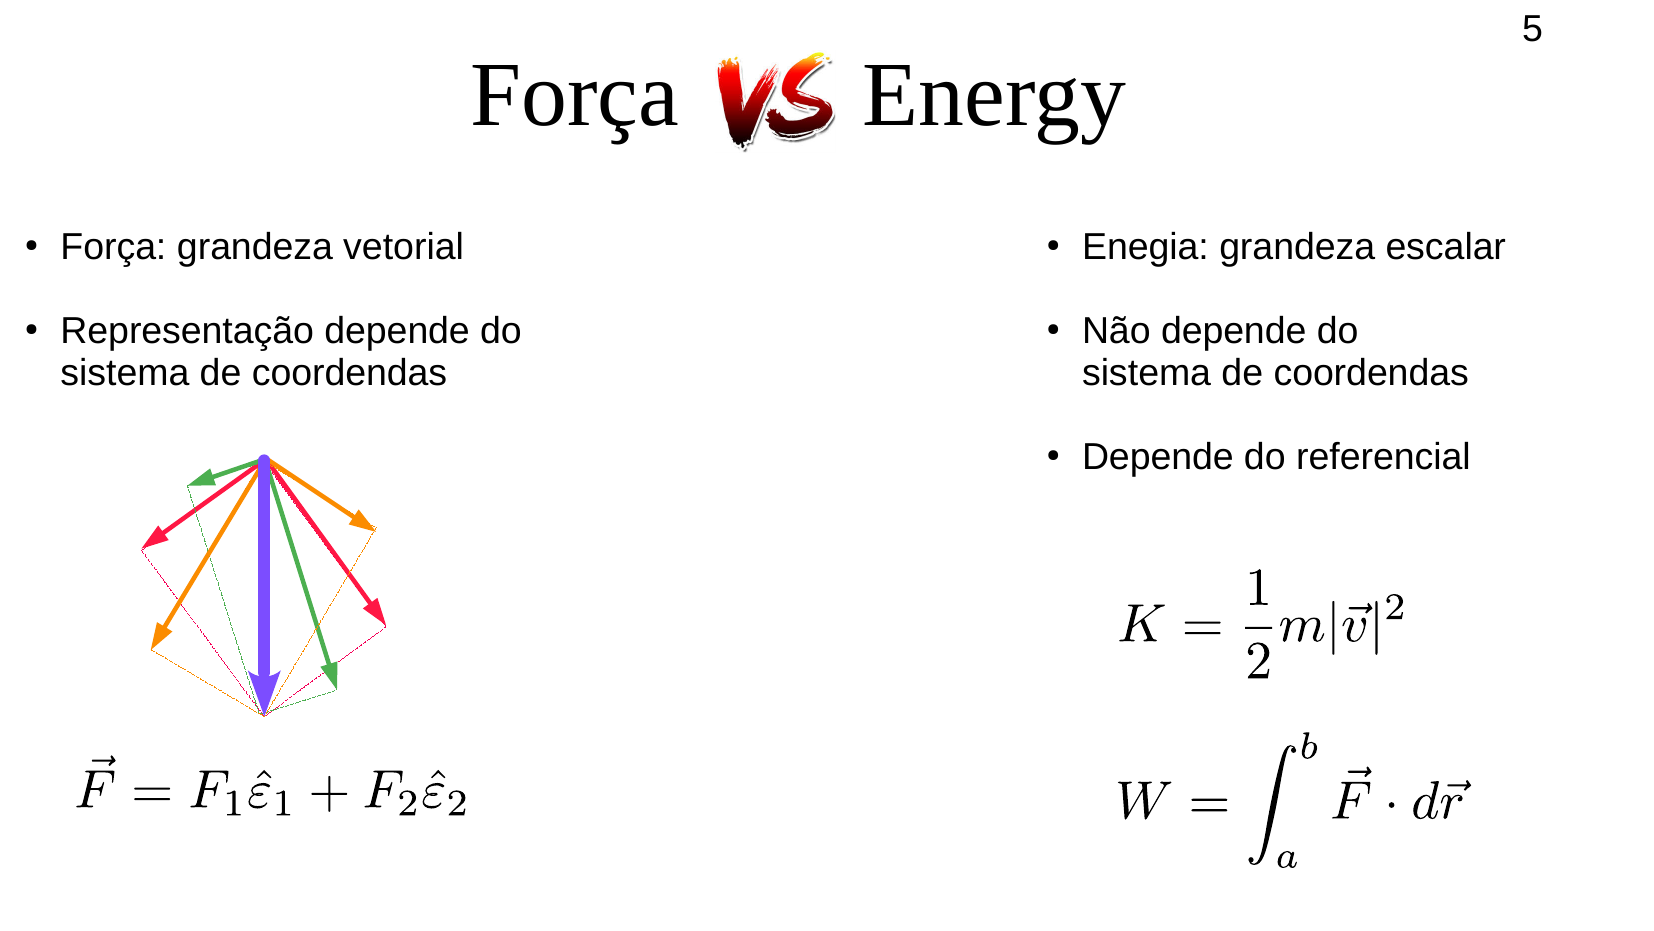

Força Energy
Força: grandeza vetorial
Representação depende do
sistema de coordendas
Enegia: grandeza escalar
Não depende do
sistema de coordendas
Depende do referencial